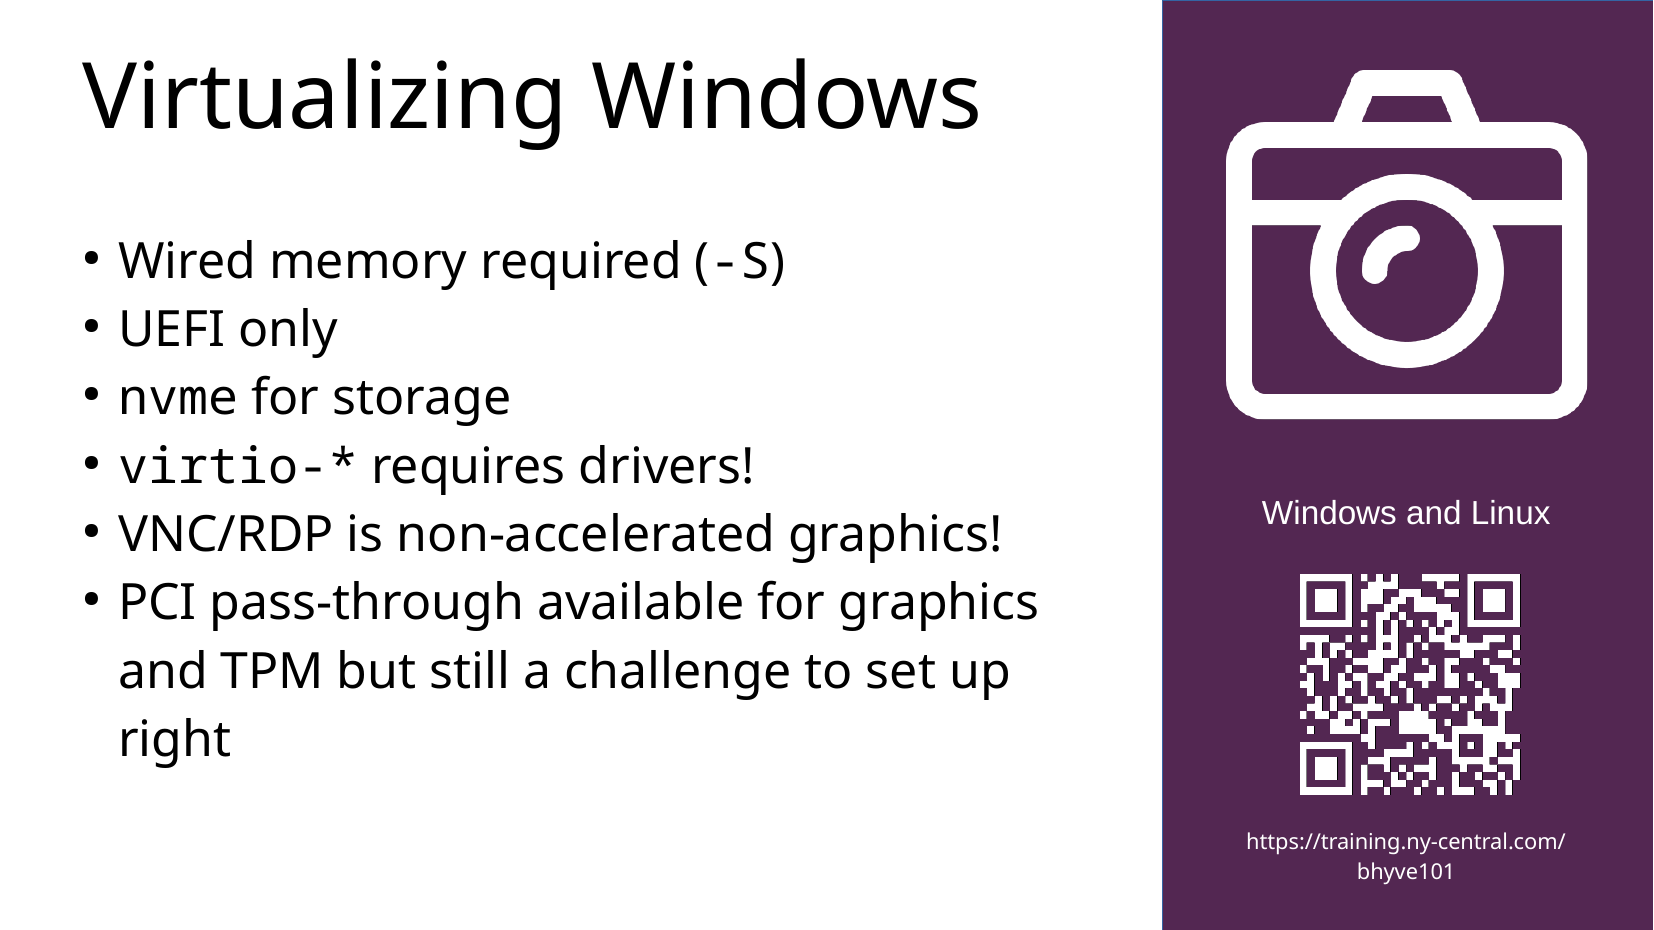

# Virtualizing Windows
Wired memory required (-S)
UEFI only
nvme for storage
virtio-* requires drivers!
VNC/RDP is non-accelerated graphics!
PCI pass-through available for graphics and TPM but still a challenge to set up right
Windows and Linux
https://training.ny-central.com/bhyve101